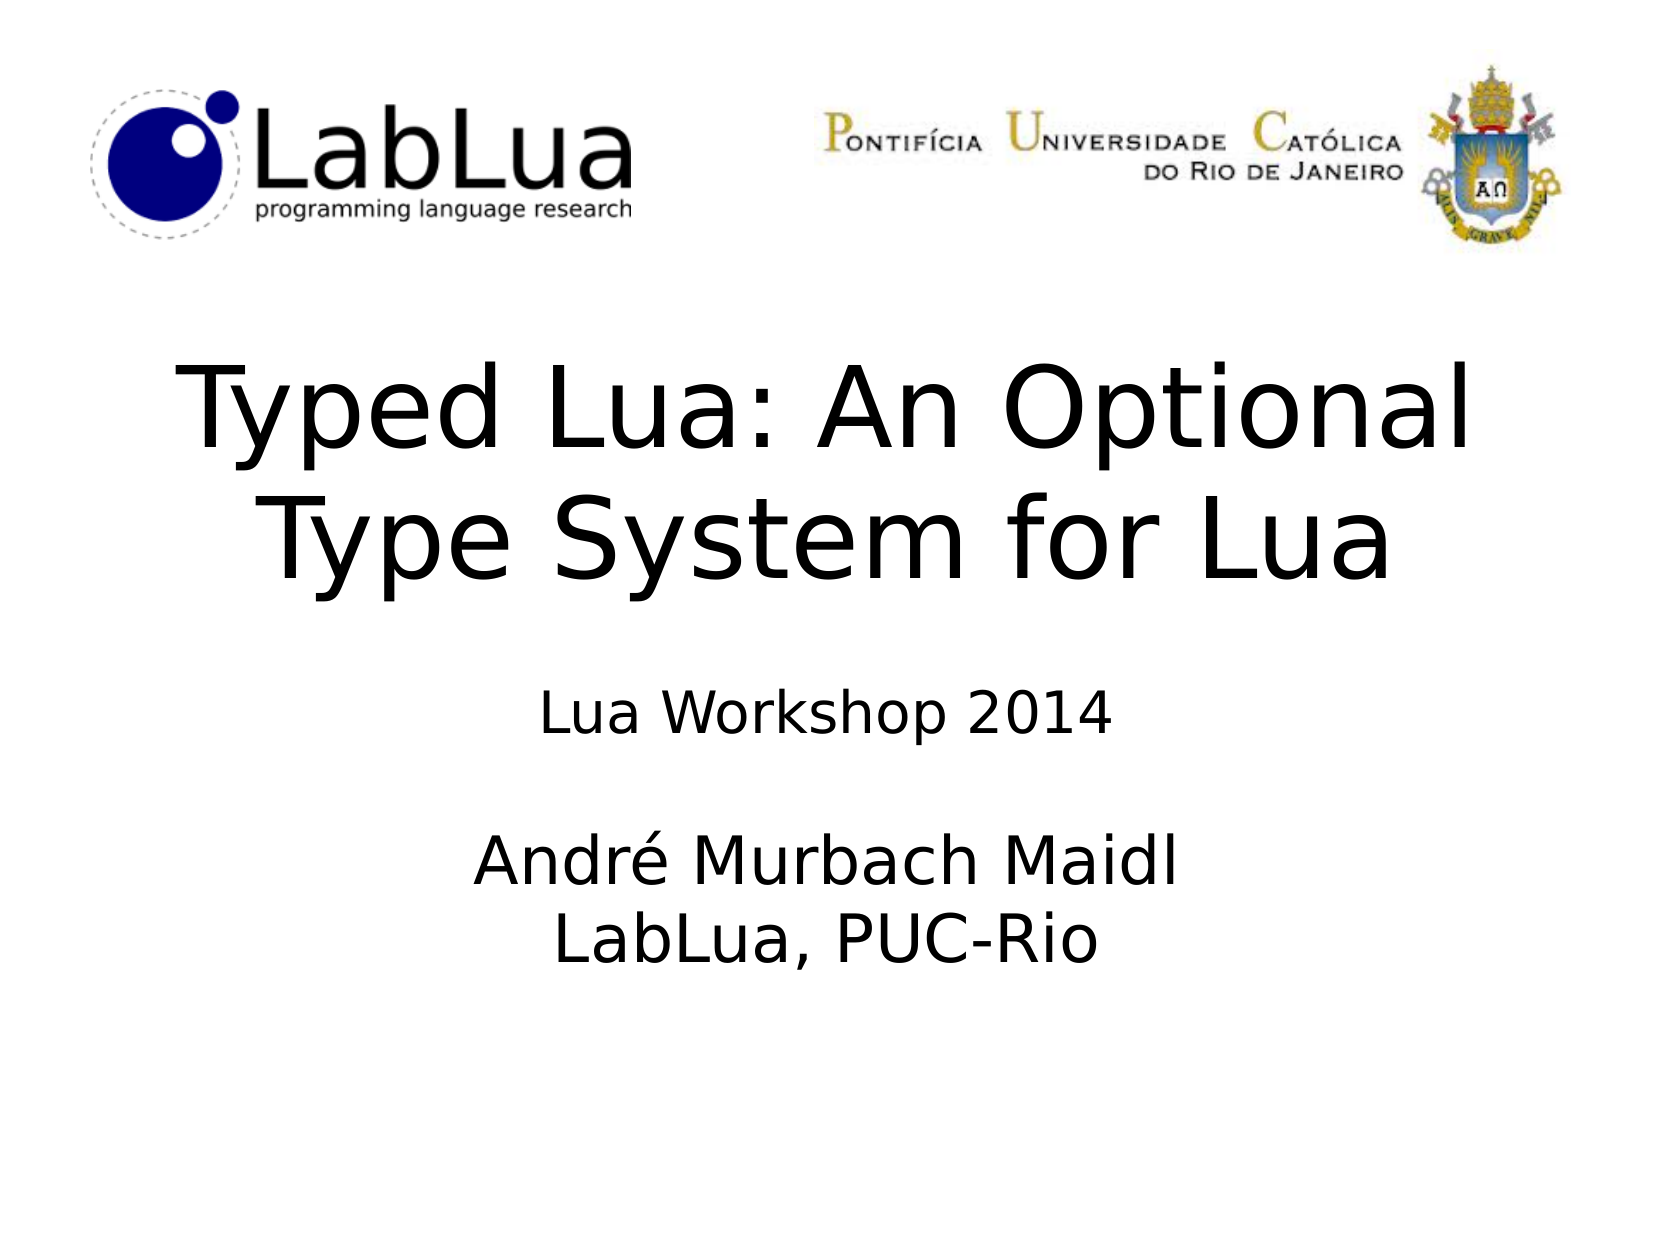

# Typed Lua: An Optional Type System for Lua
Lua Workshop 2014
André Murbach Maidl
LabLua, PUC-Rio